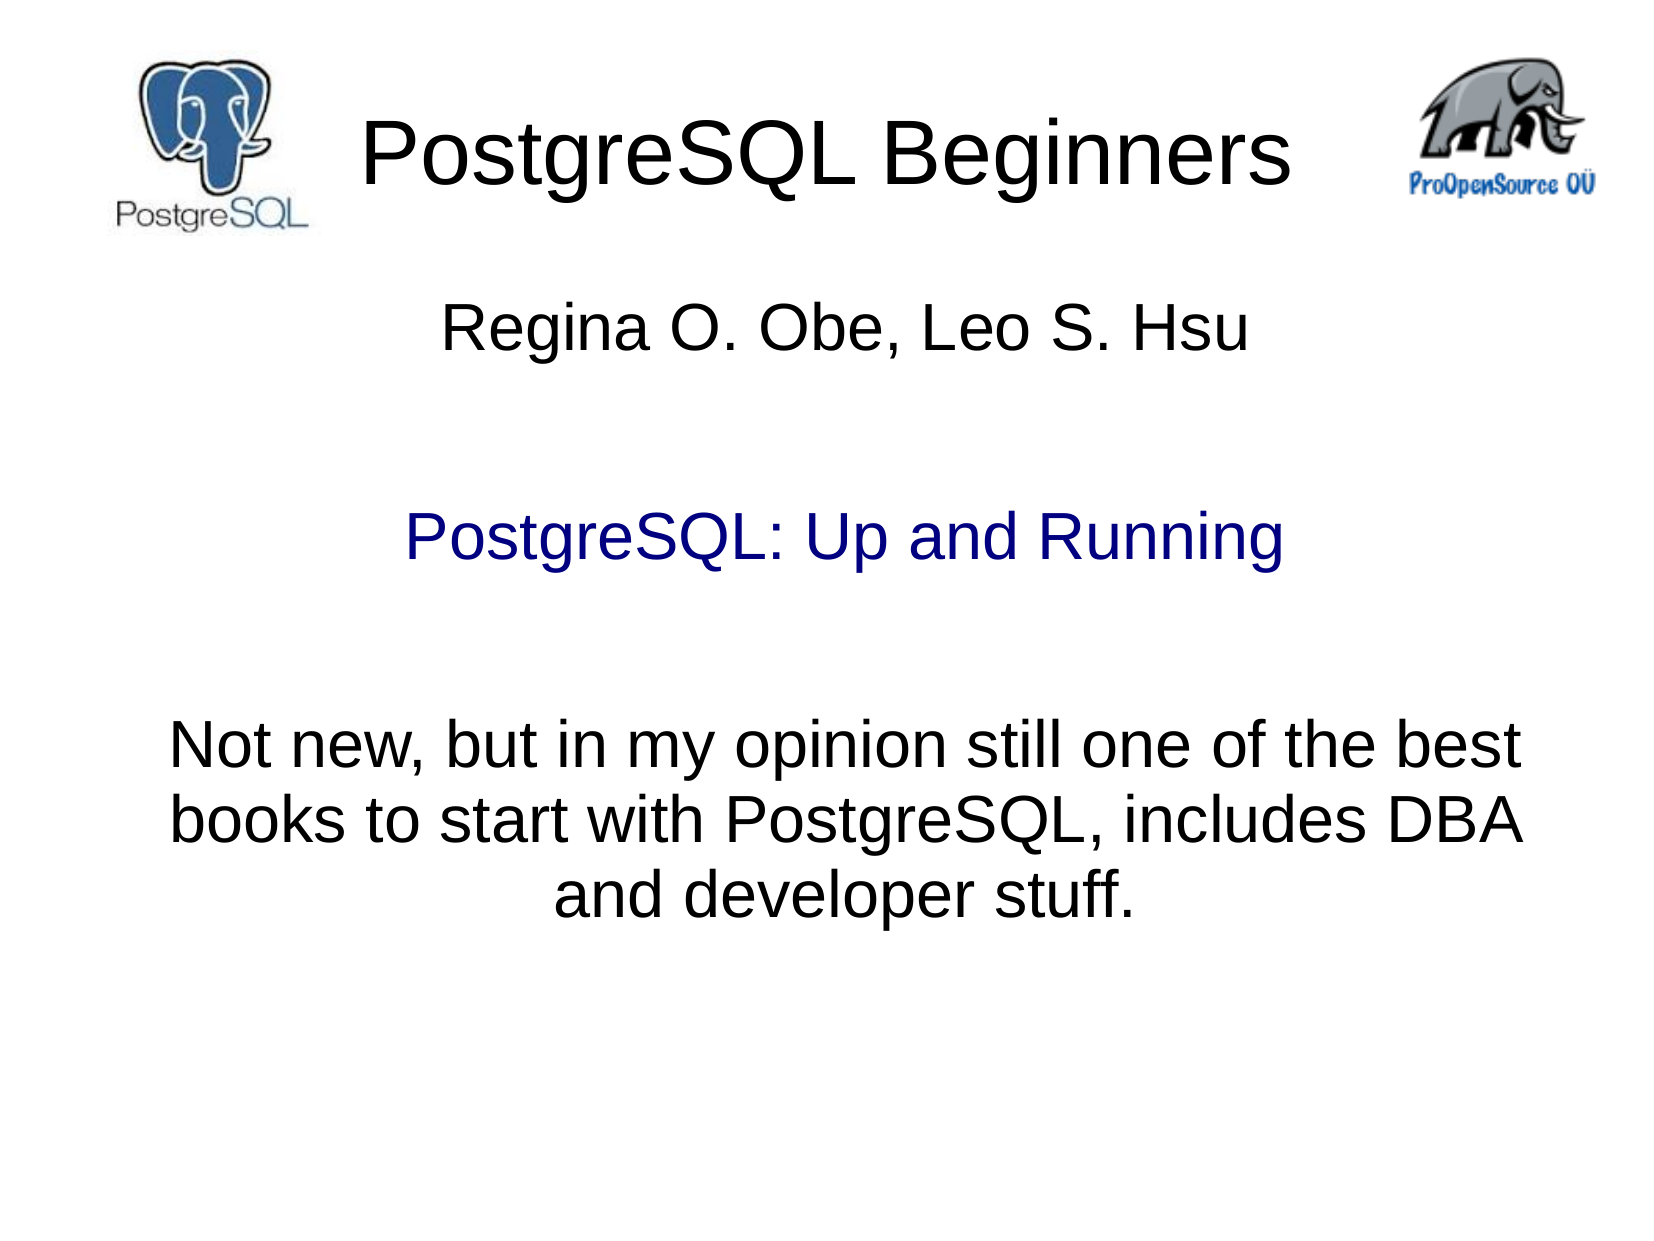

# PostgreSQL Beginners
Regina O. Obe, Leo S. Hsu
PostgreSQL: Up and Running
Not new, but in my opinion still one of the best books to start with PostgreSQL, includes DBA and developer stuff.